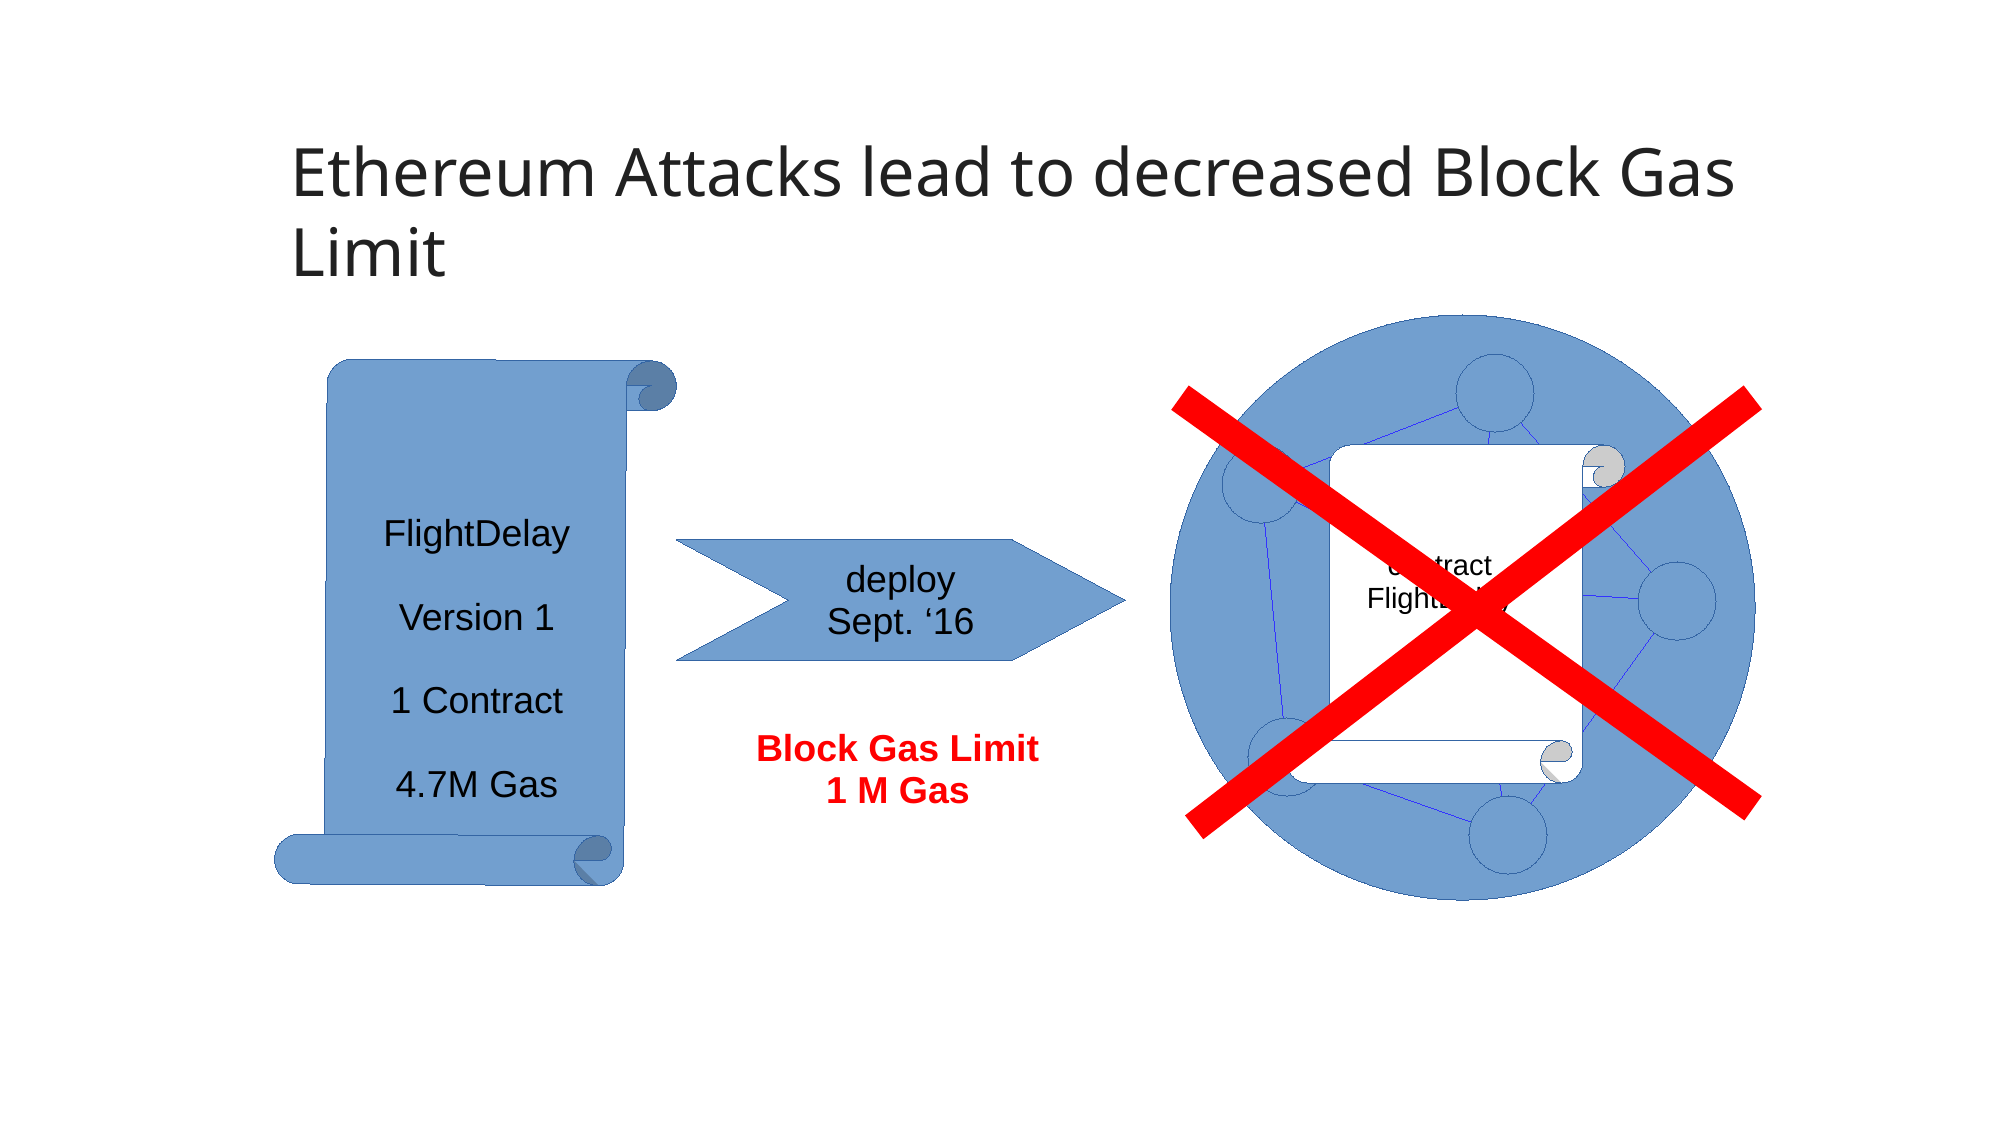

Ethereum Attacks lead to decreased Block Gas Limit
contract
FlightDelay
FlightDelay
Version 1
1 Contract
4.7M Gas
deploy
Sept. ‘16
Block Gas Limit
1 M Gas